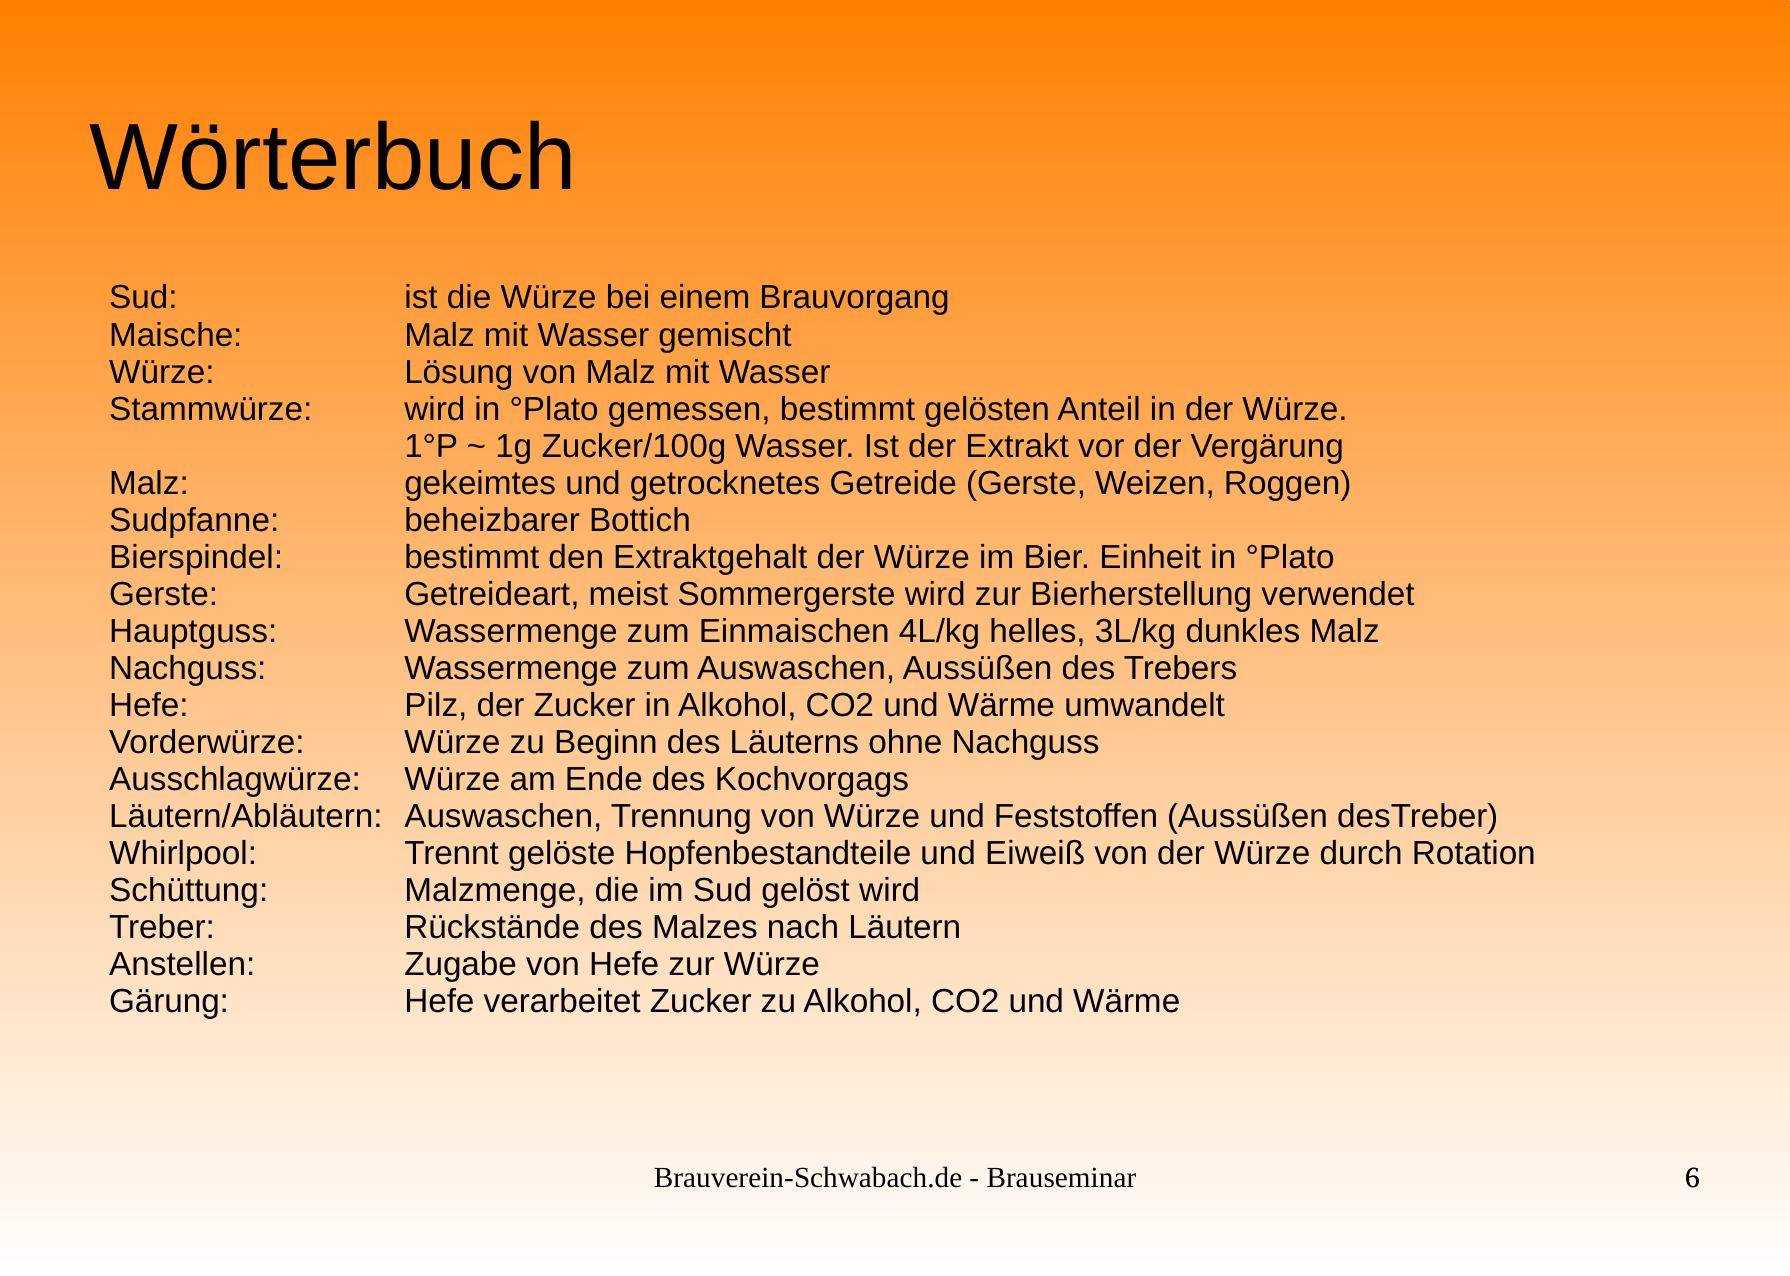

# Wörterbuch
Sud:				ist die Würze bei einem Brauvorgang
Maische:			Malz mit Wasser gemischt
Würze:			Lösung von Malz mit Wasser
Stammwürze:		wird in °Plato gemessen, bestimmt gelösten Anteil in der Würze.
				1°P ~ 1g Zucker/100g Wasser. Ist der Extrakt vor der Vergärung
Malz:			gekeimtes und getrocknetes Getreide (Gerste, Weizen, Roggen)
Sudpfanne:		beheizbarer Bottich
Bierspindel:		bestimmt den Extraktgehalt der Würze im Bier. Einheit in °Plato
Gerste:			Getreideart, meist Sommergerste wird zur Bierherstellung verwendet
Hauptguss:		Wassermenge zum Einmaischen 4L/kg helles, 3L/kg dunkles Malz
Nachguss:		Wassermenge zum Auswaschen, Aussüßen des Trebers
Hefe:			Pilz, der Zucker in Alkohol, CO2 und Wärme umwandelt
Vorderwürze:		Würze zu Beginn des Läuterns ohne Nachguss
Ausschlagwürze:	Würze am Ende des Kochvorgags
Läutern/Abläutern:	Auswaschen, Trennung von Würze und Feststoffen (Aussüßen desTreber)
Whirlpool:		Trennt gelöste Hopfenbestandteile und Eiweiß von der Würze durch Rotation
Schüttung:		Malzmenge, die im Sud gelöst wird
Treber:			Rückstände des Malzes nach Läutern
Anstellen:			Zugabe von Hefe zur Würze
Gärung:			Hefe verarbeitet Zucker zu Alkohol, CO2 und Wärme
Brauverein-Schwabach.de - Brauseminar
6